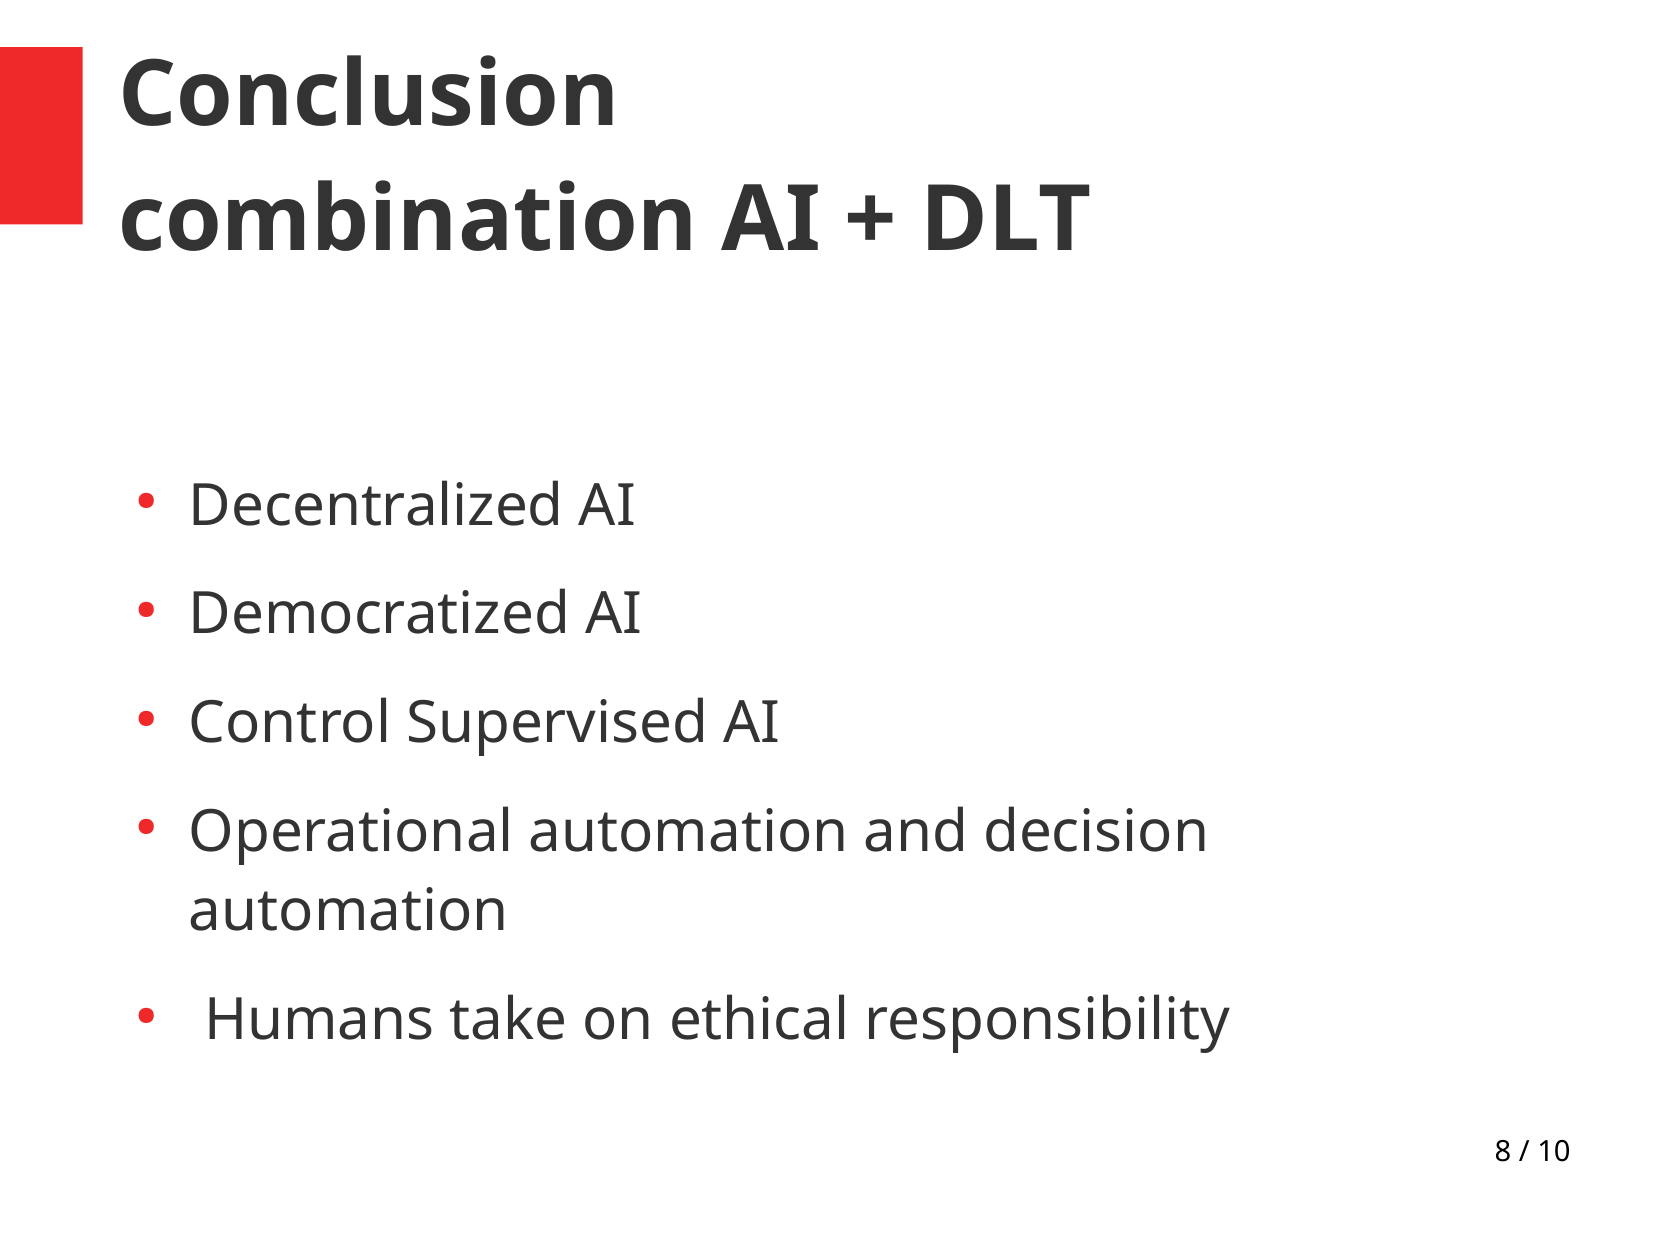

# Conclusion combination AI + DLT
Decentralized AI
Democratized AI
Control Supervised AI
Operational automation and decision automation
 Humans take on ethical responsibility
8